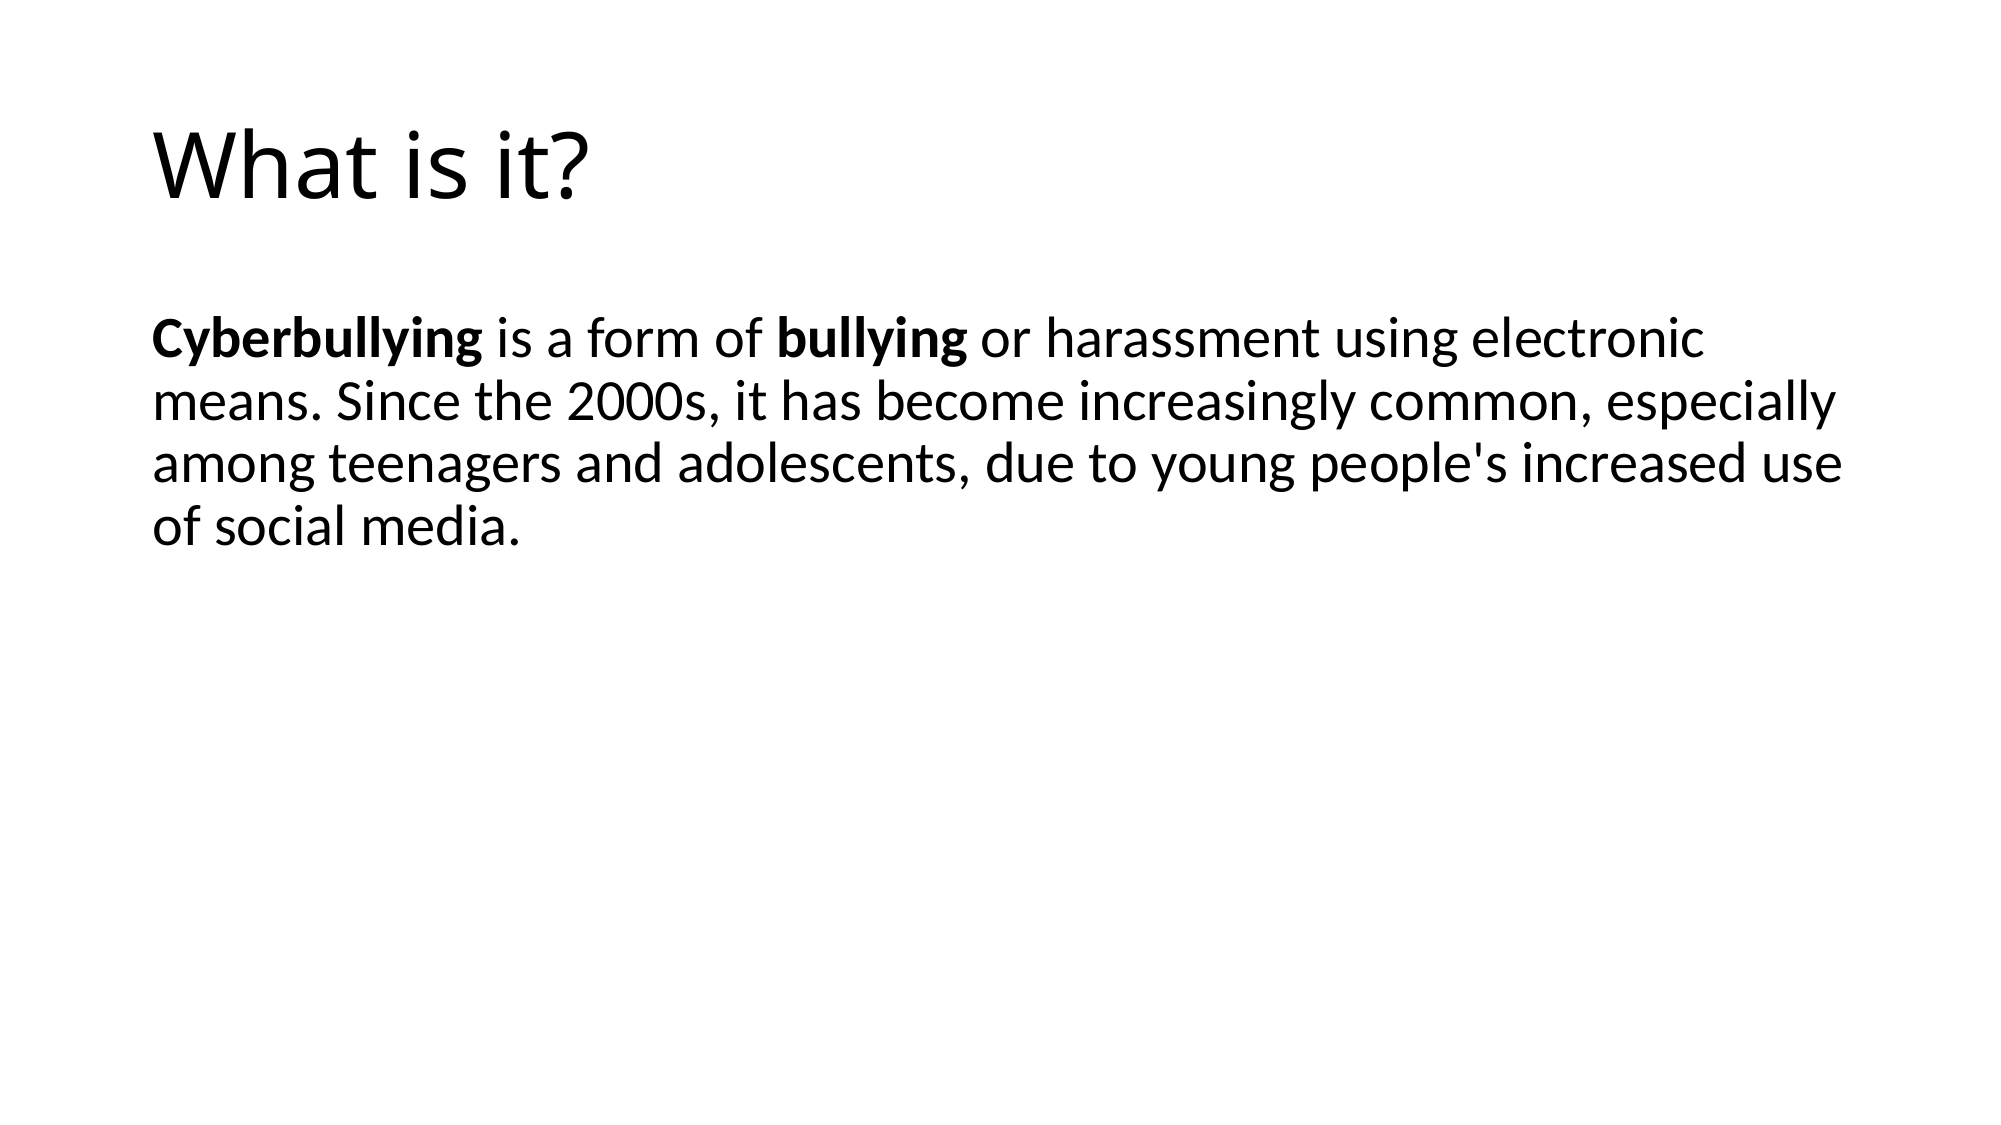

# What is it?
Cyberbullying is a form of bullying or harassment using electronic means. Since the 2000s, it has become increasingly common, especially among teenagers and adolescents, due to young people's increased use of social media.